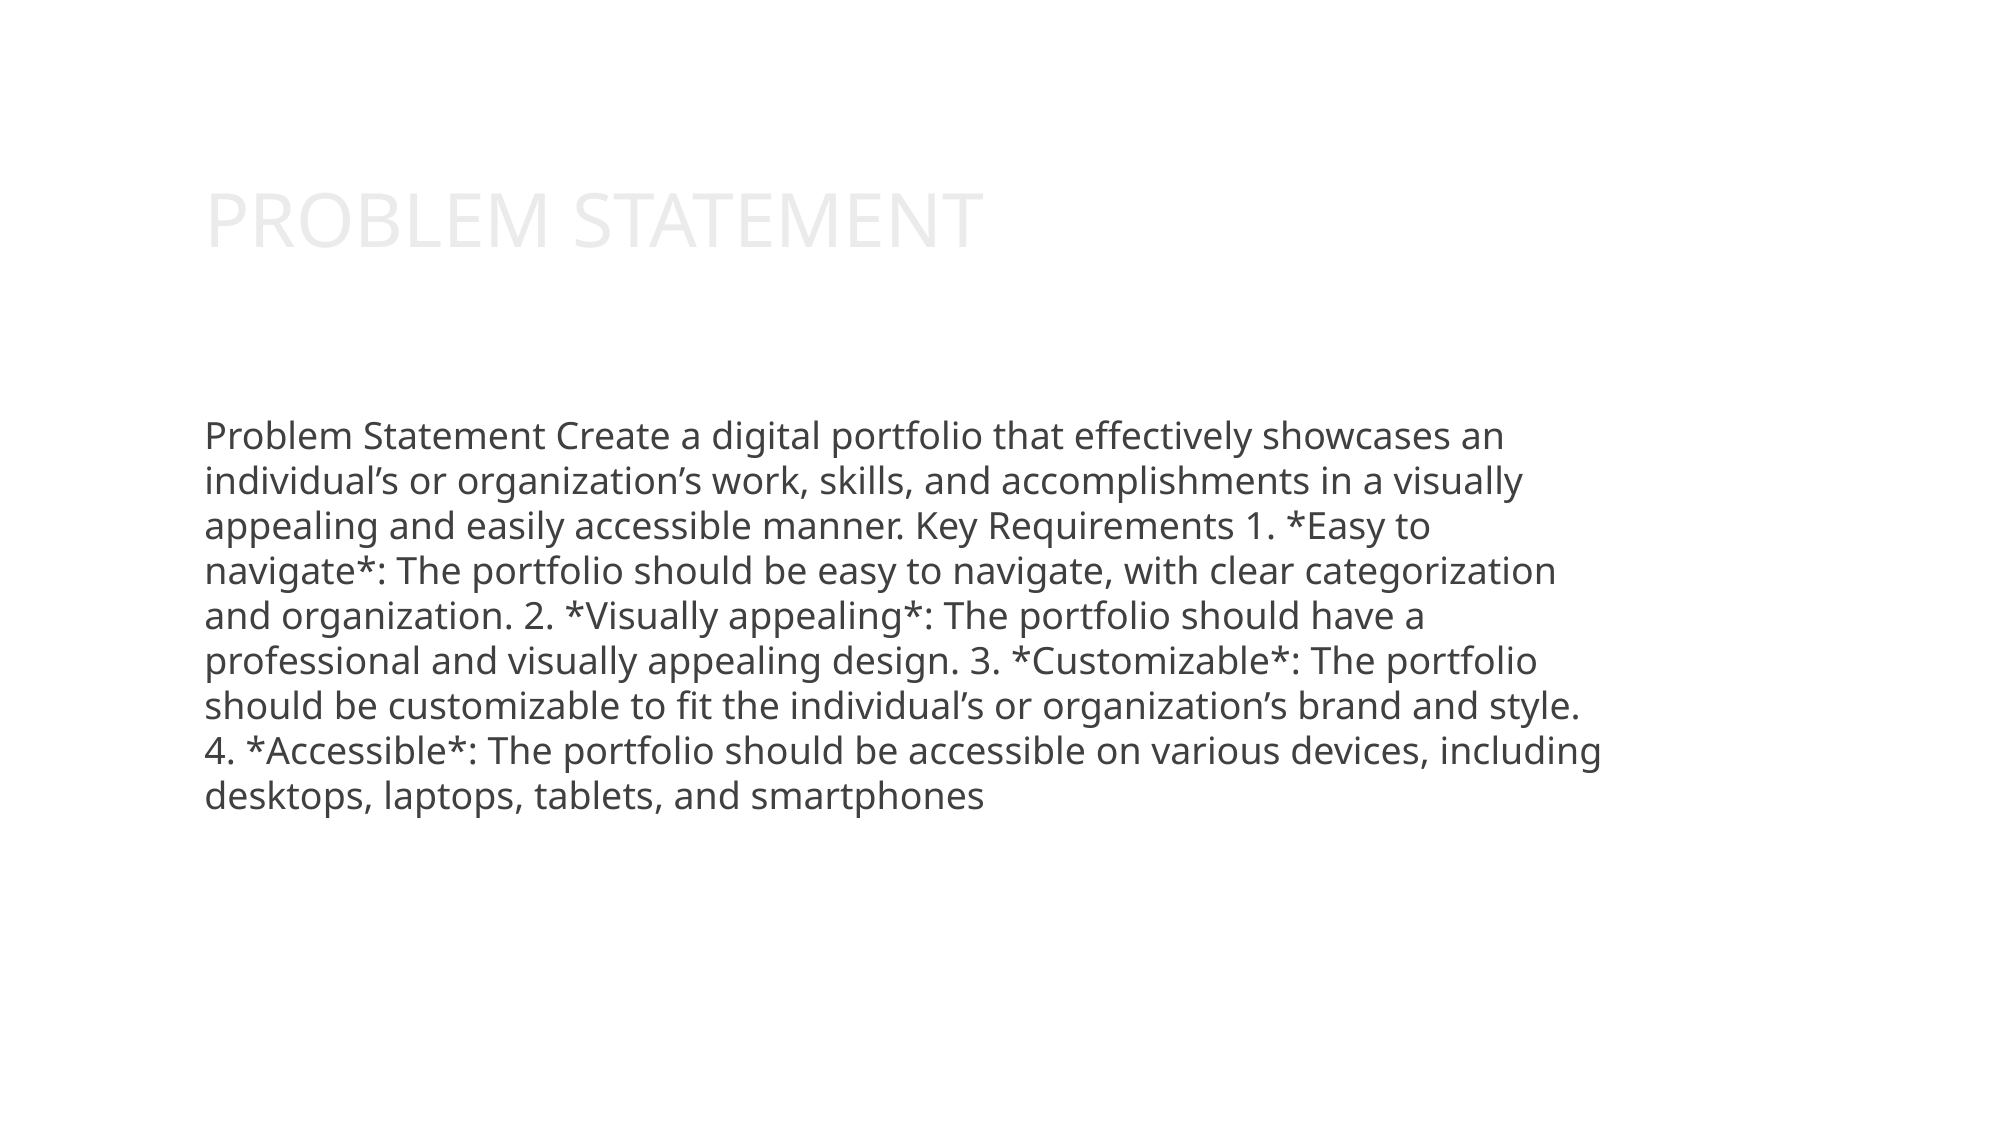

# PROBLEM STATEMENT
Problem Statement Create a digital portfolio that effectively showcases an individual’s or organization’s work, skills, and accomplishments in a visually appealing and easily accessible manner. Key Requirements 1. *Easy to navigate*: The portfolio should be easy to navigate, with clear categorization and organization. 2. *Visually appealing*: The portfolio should have a professional and visually appealing design. 3. *Customizable*: The portfolio should be customizable to fit the individual’s or organization’s brand and style. 4. *Accessible*: The portfolio should be accessible on various devices, including desktops, laptops, tablets, and smartphones